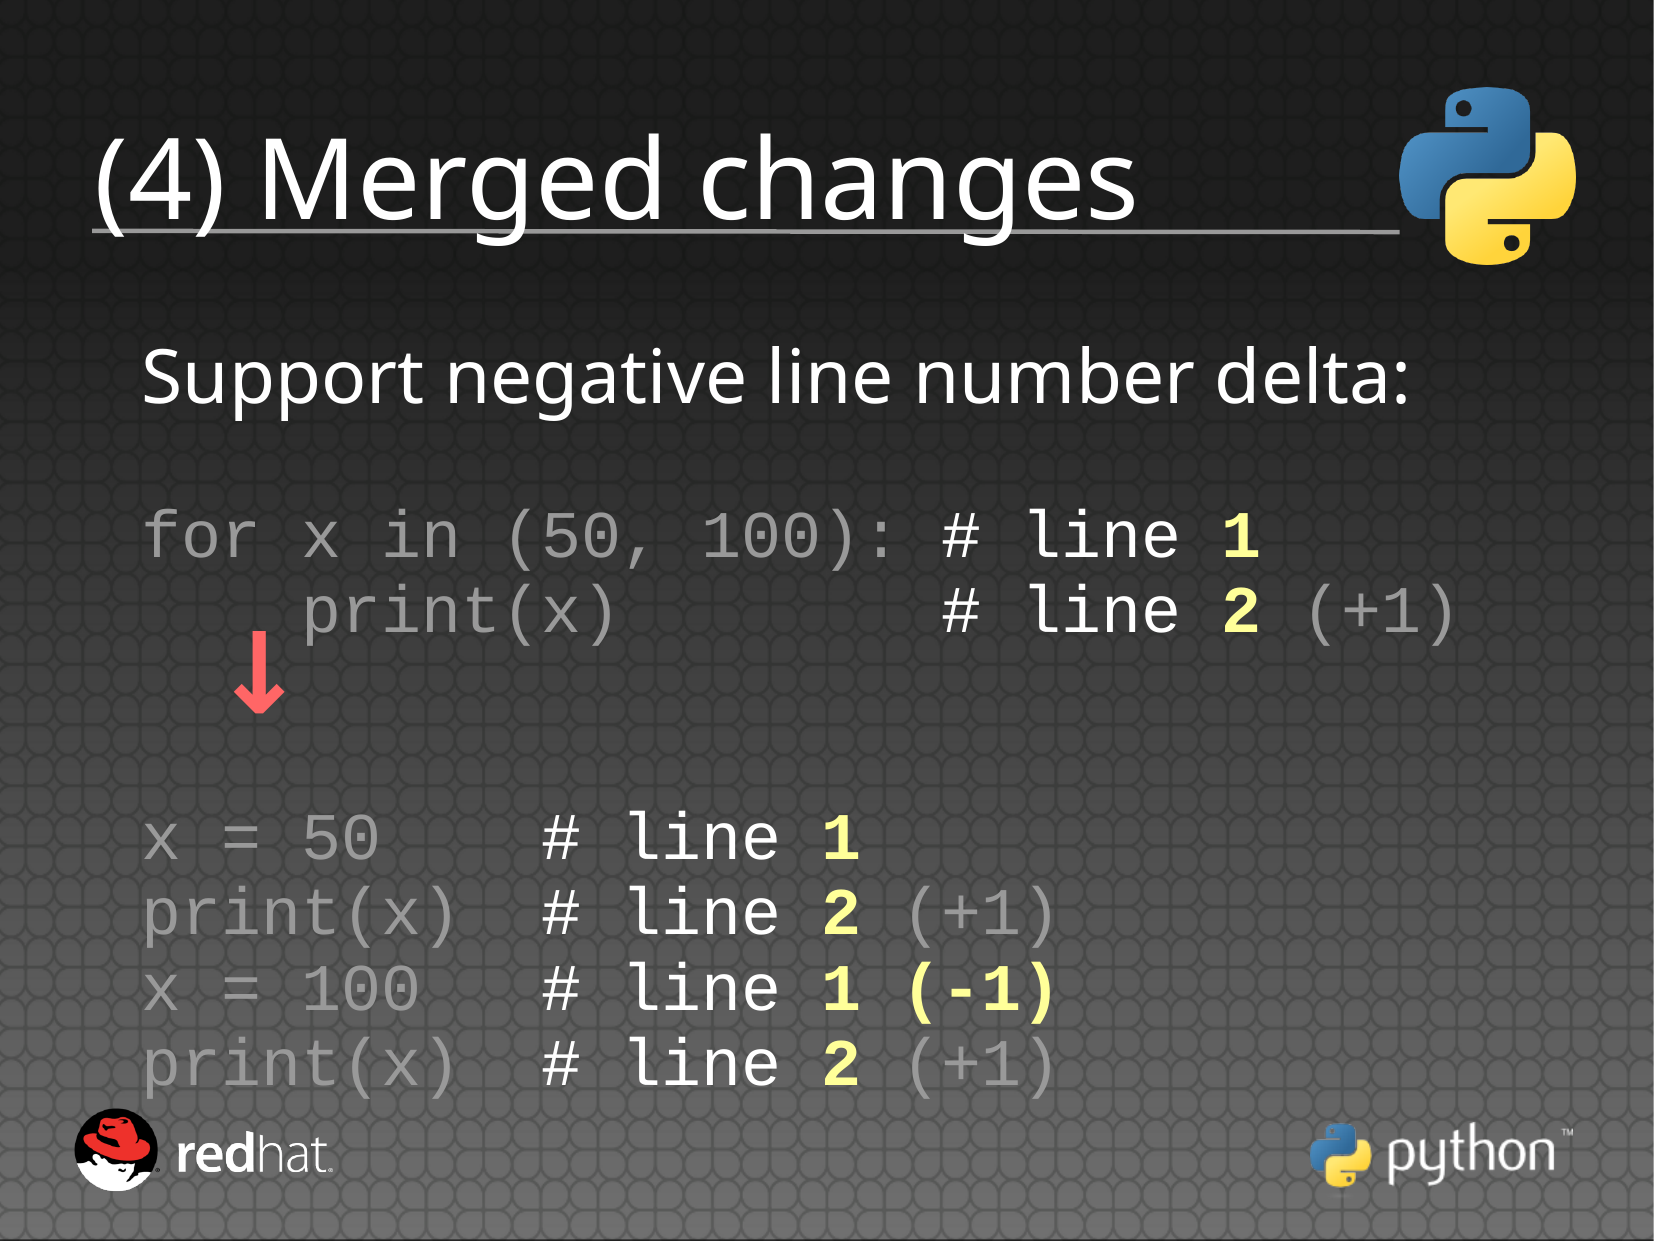

(4) Merged changes
# Support negative line number delta: for x in (50, 100): # line 1 print(x) # line 2 (+1) x = 50 # line 1 print(x) # line 2 (+1) x = 100 # line 1 (-1) print(x) # line 2 (+1)
↓